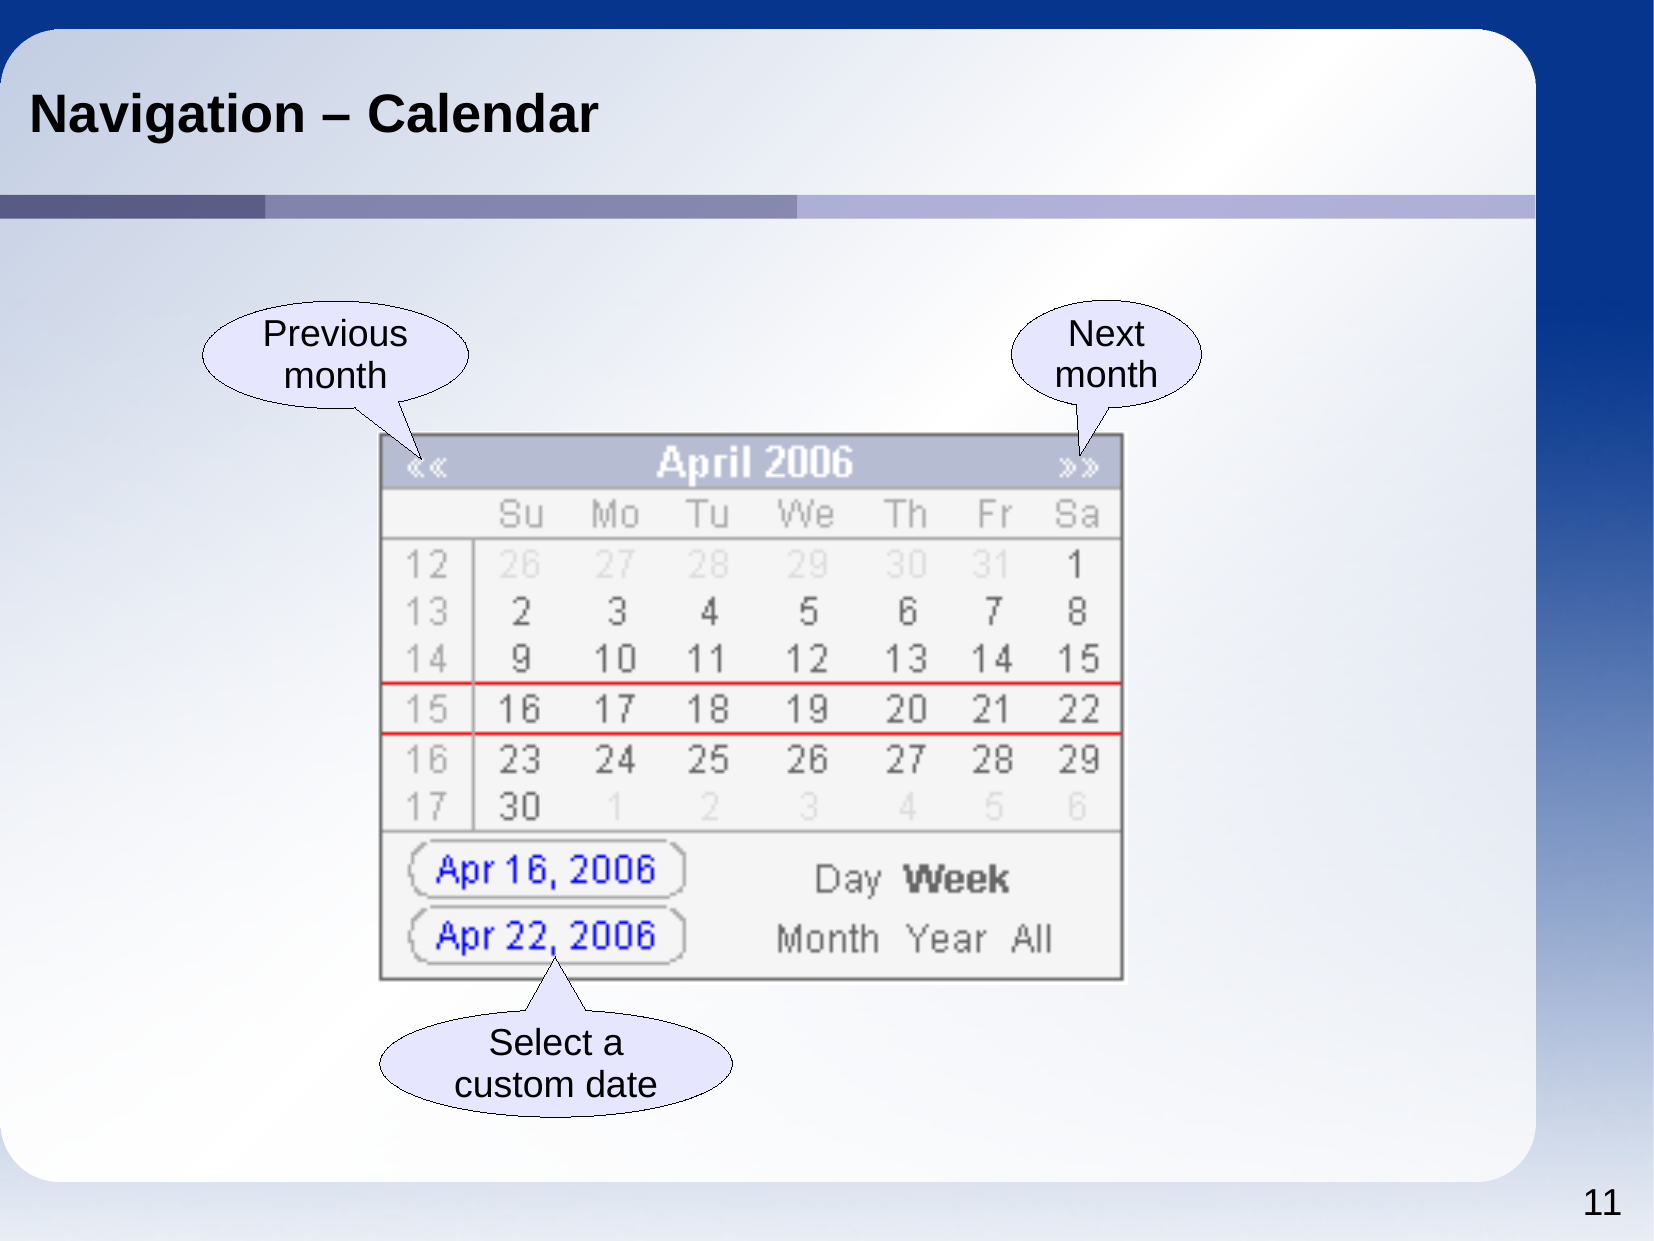

# Navigation – Calendar
Next month
Previous month
Select a custom date
11